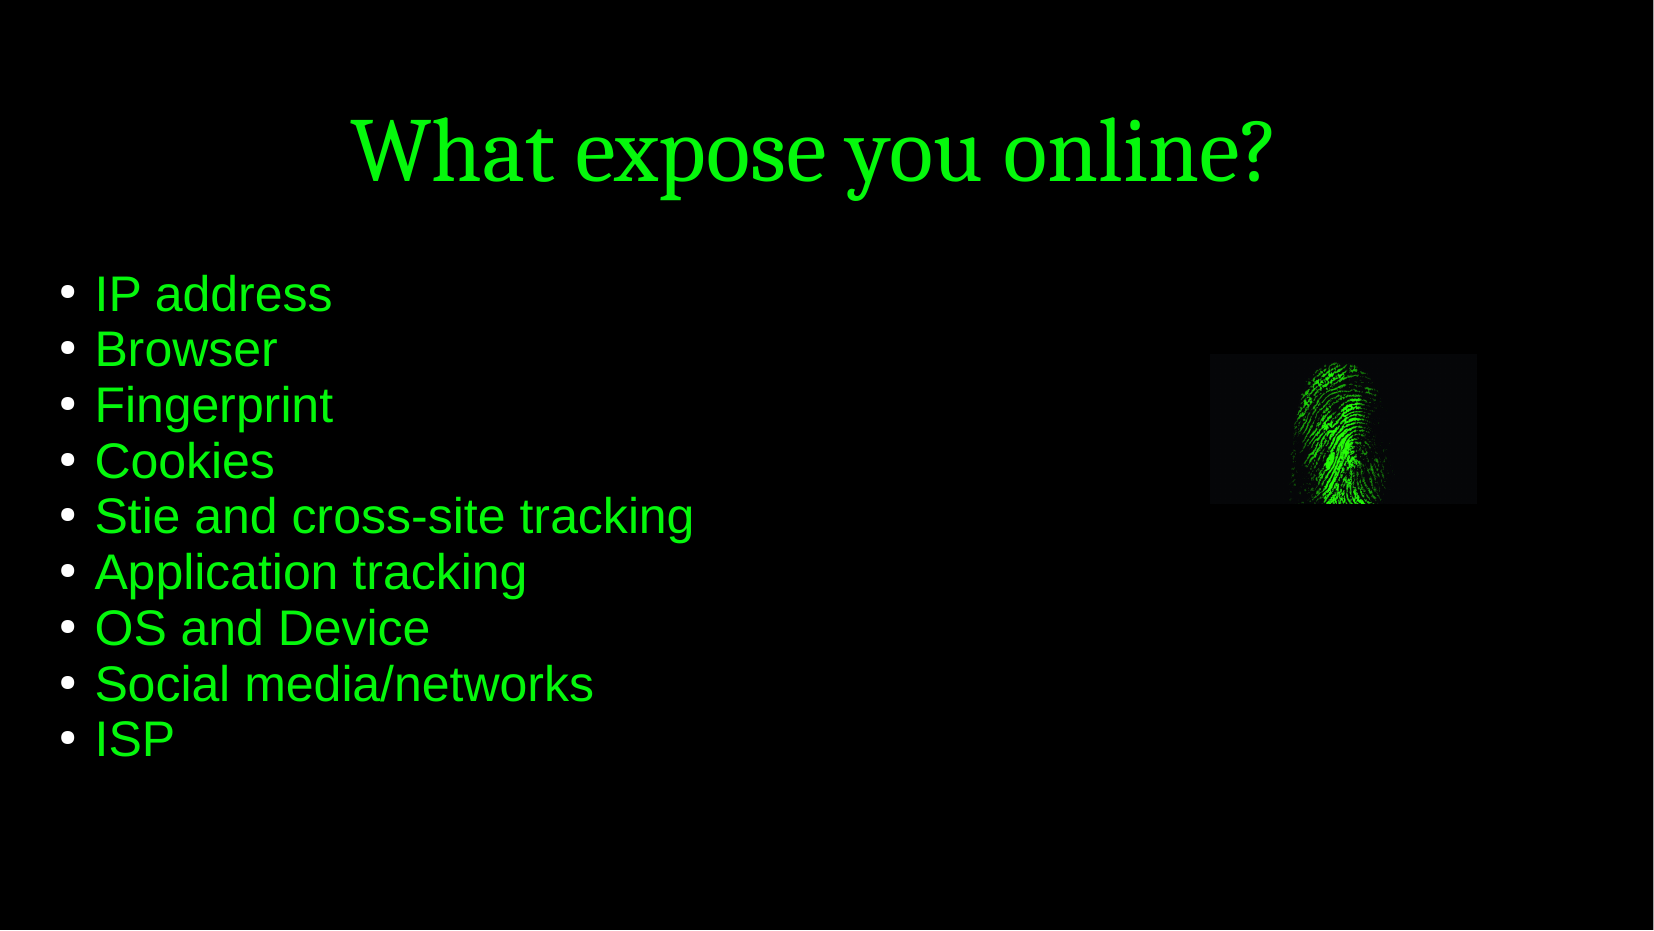

# What expose you online?
IP address
Browser
Fingerprint
Cookies
Stie and cross-site tracking
Application tracking
OS and Device
Social media/networks
ISP